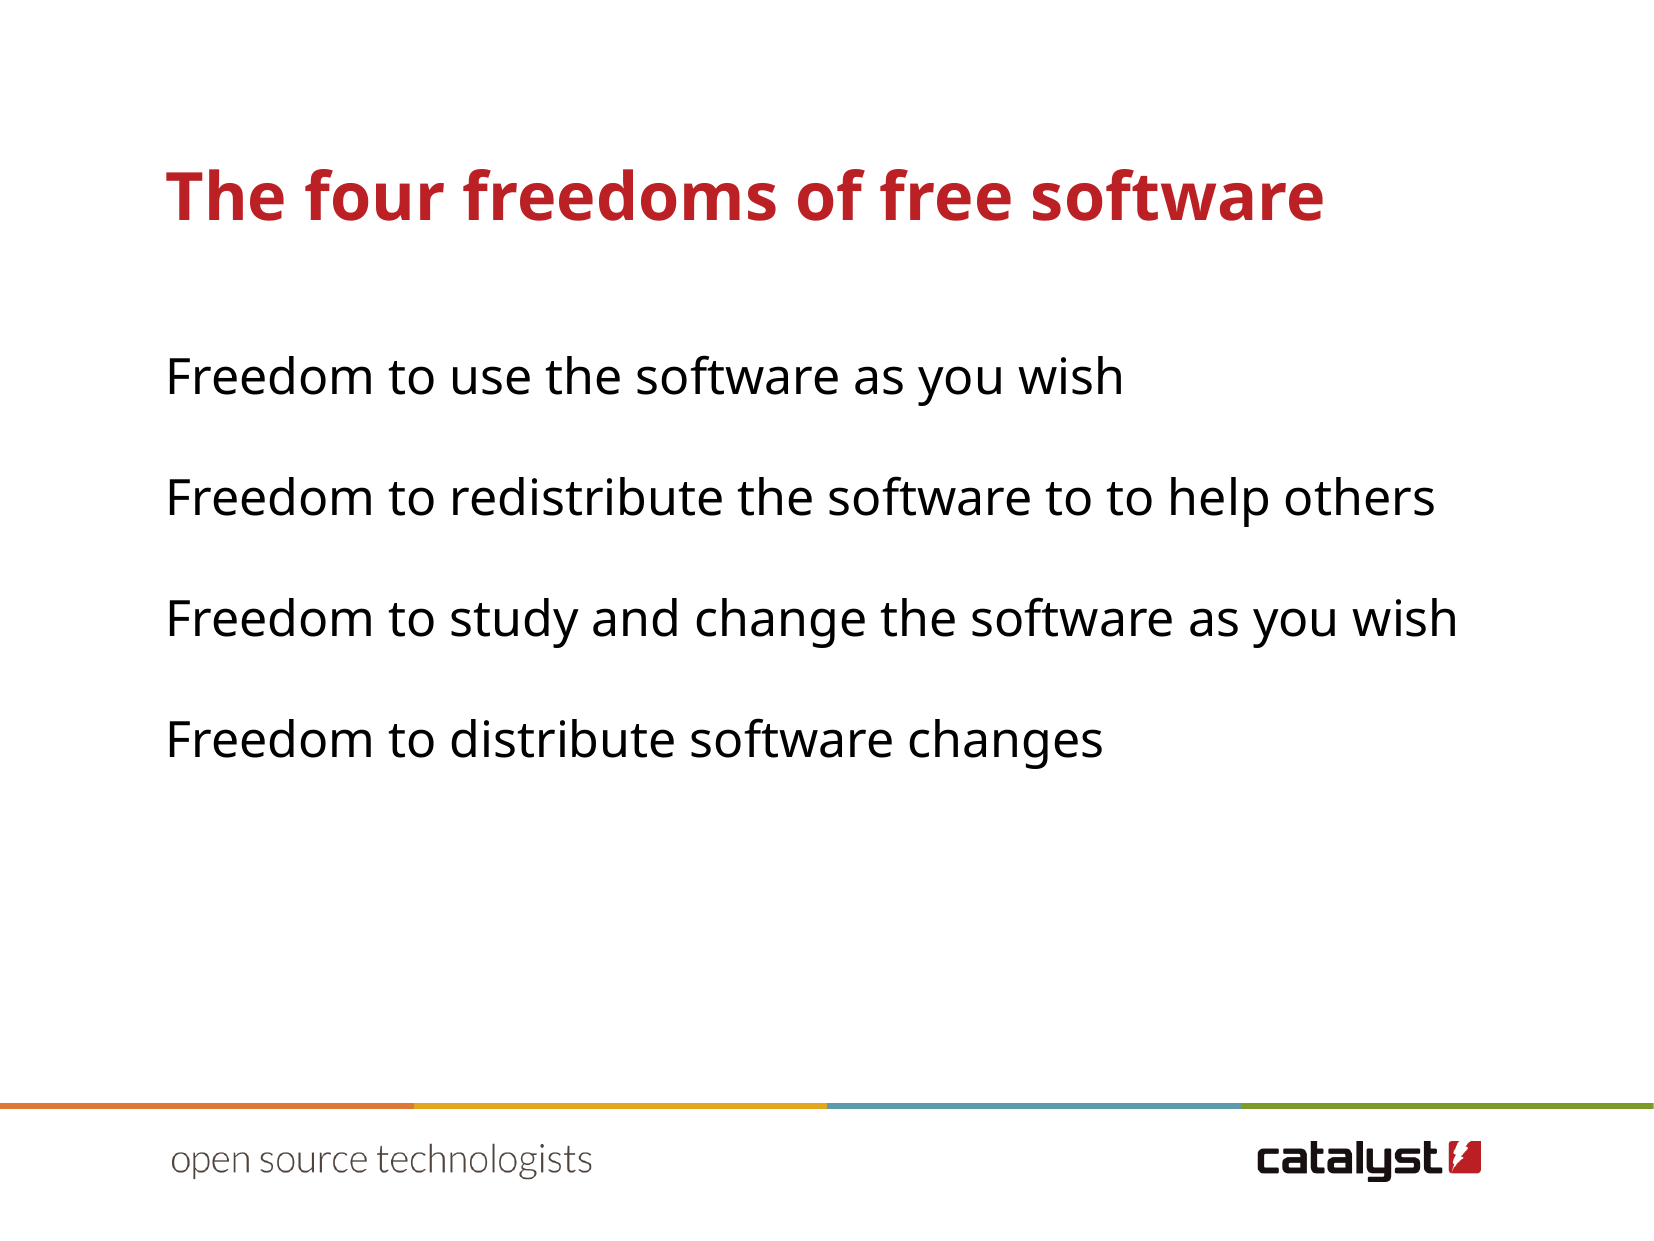

# The four freedoms of free software
Freedom to use the software as you wish
Freedom to redistribute the software to to help others
Freedom to study and change the software as you wish
Freedom to distribute software changes